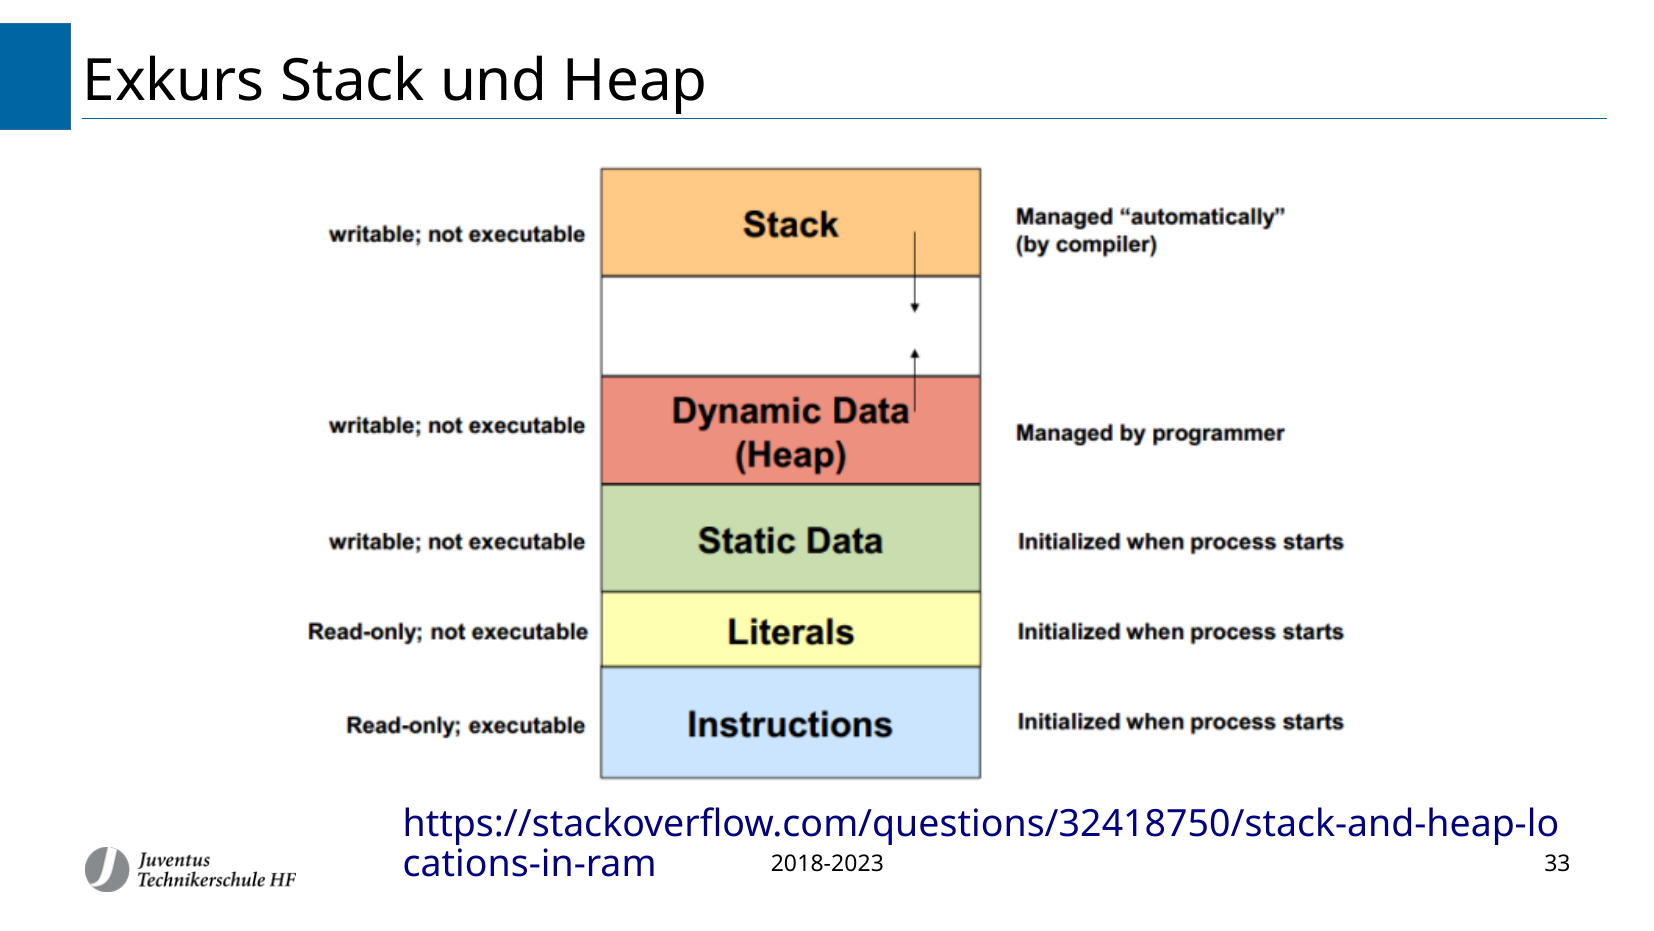

# Exkurs Stack und Heap
https://stackoverflow.com/questions/32418750/stack-and-heap-locations-in-ram
2018-2023
33